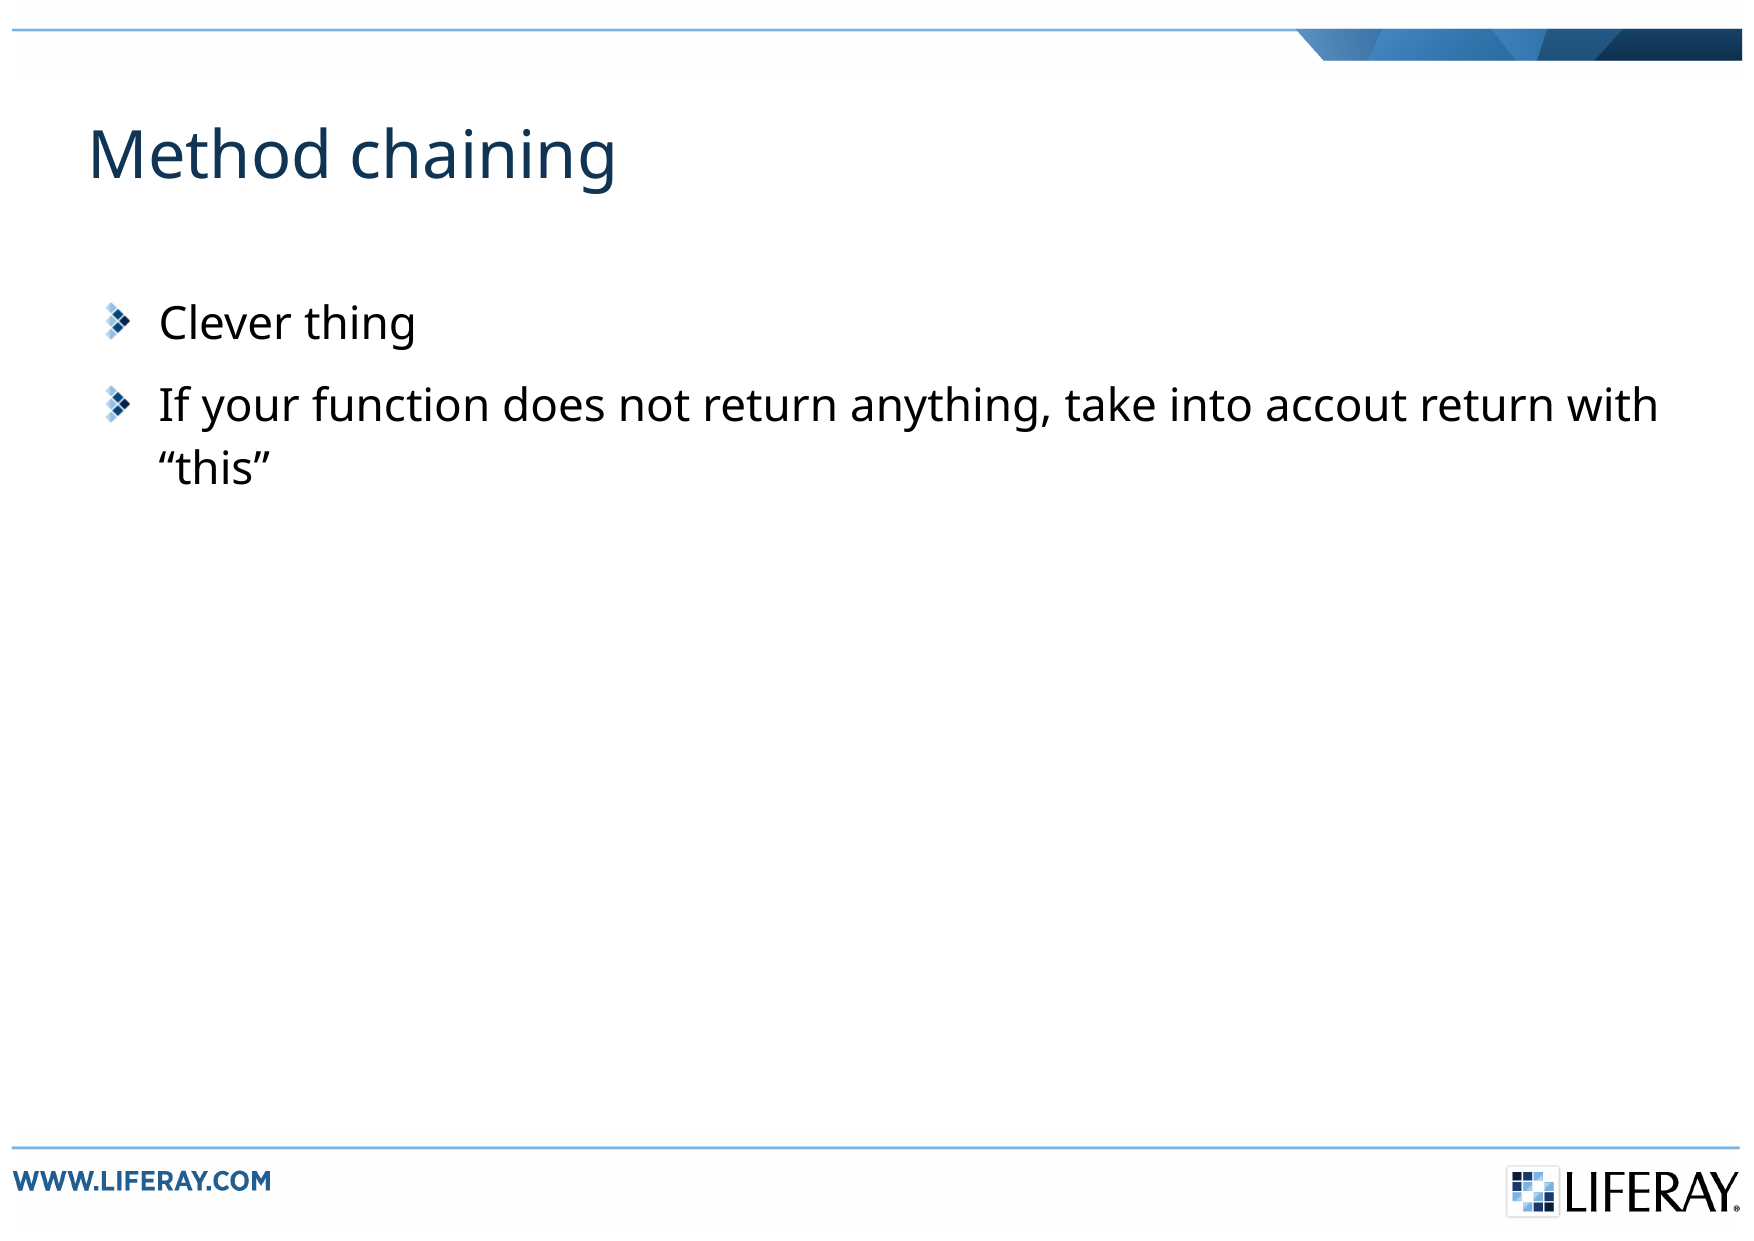

# Method chaining
Clever thing
If your function does not return anything, take into accout return with “this”